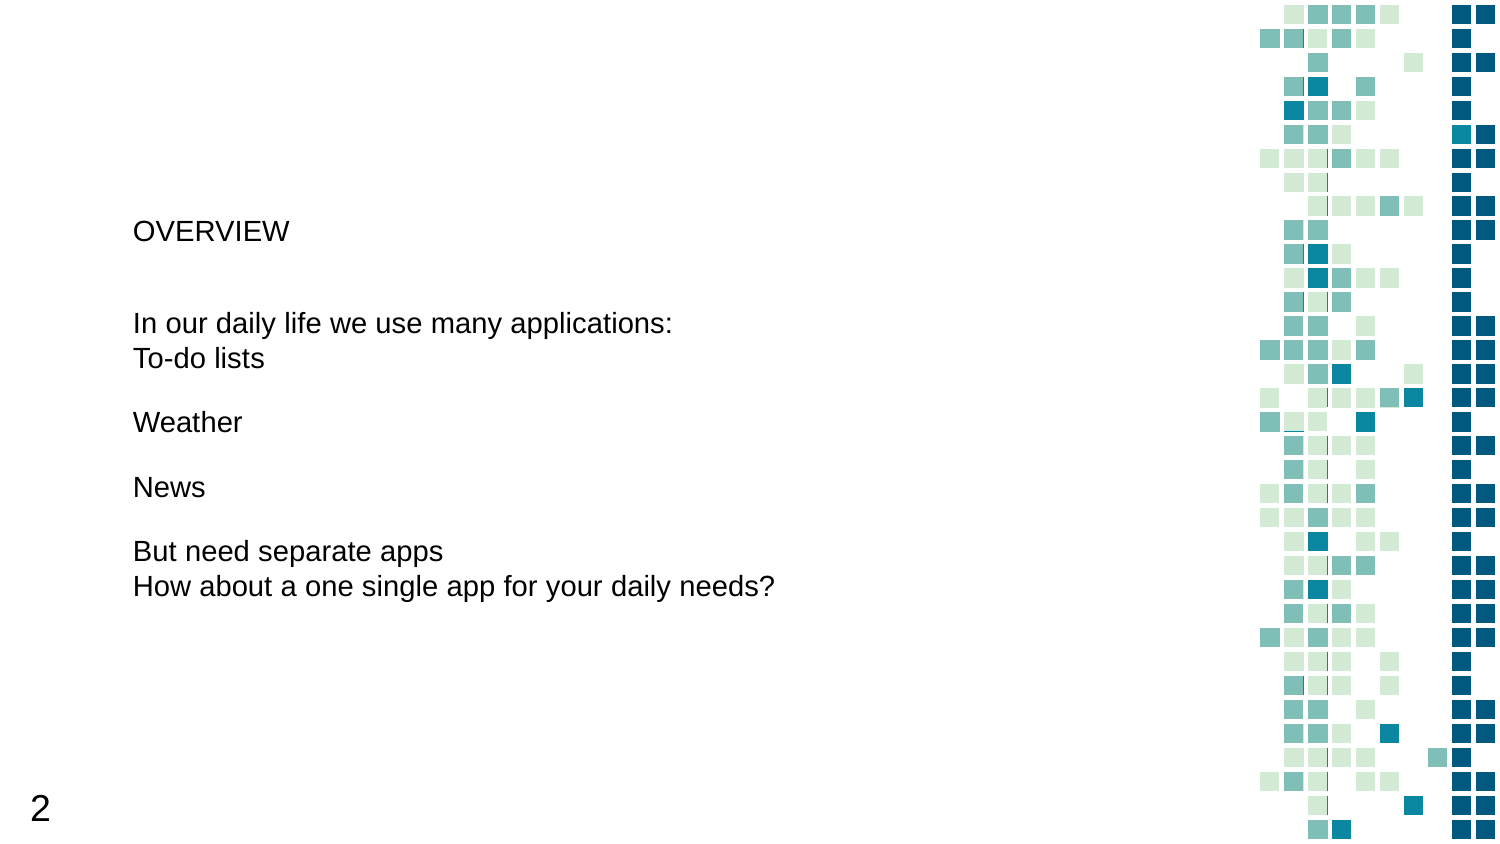

# OVERVIEW
In our daily life we use many applications:
To-do lists
Weather
News
But need separate apps
How about a one single app for your daily needs?